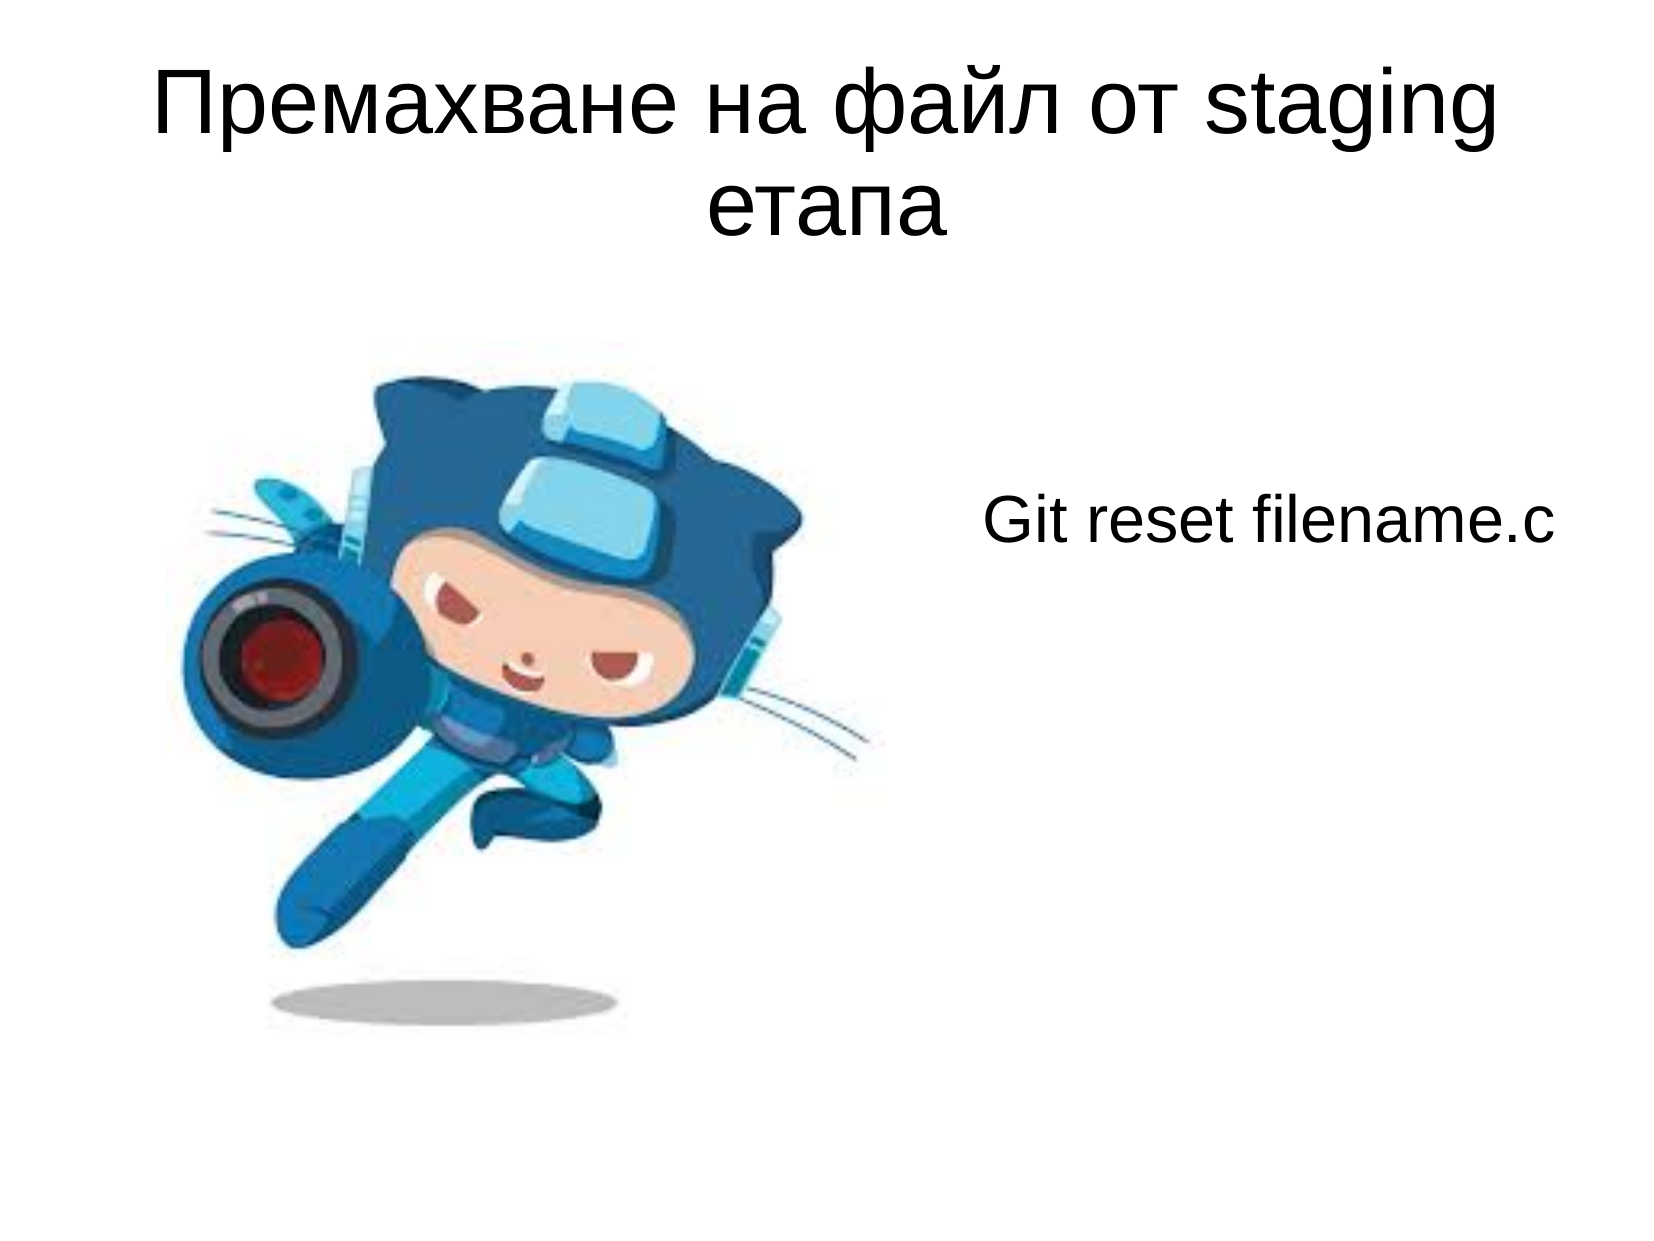

# Премахване на файл от staging етапа
Git reset filename.c